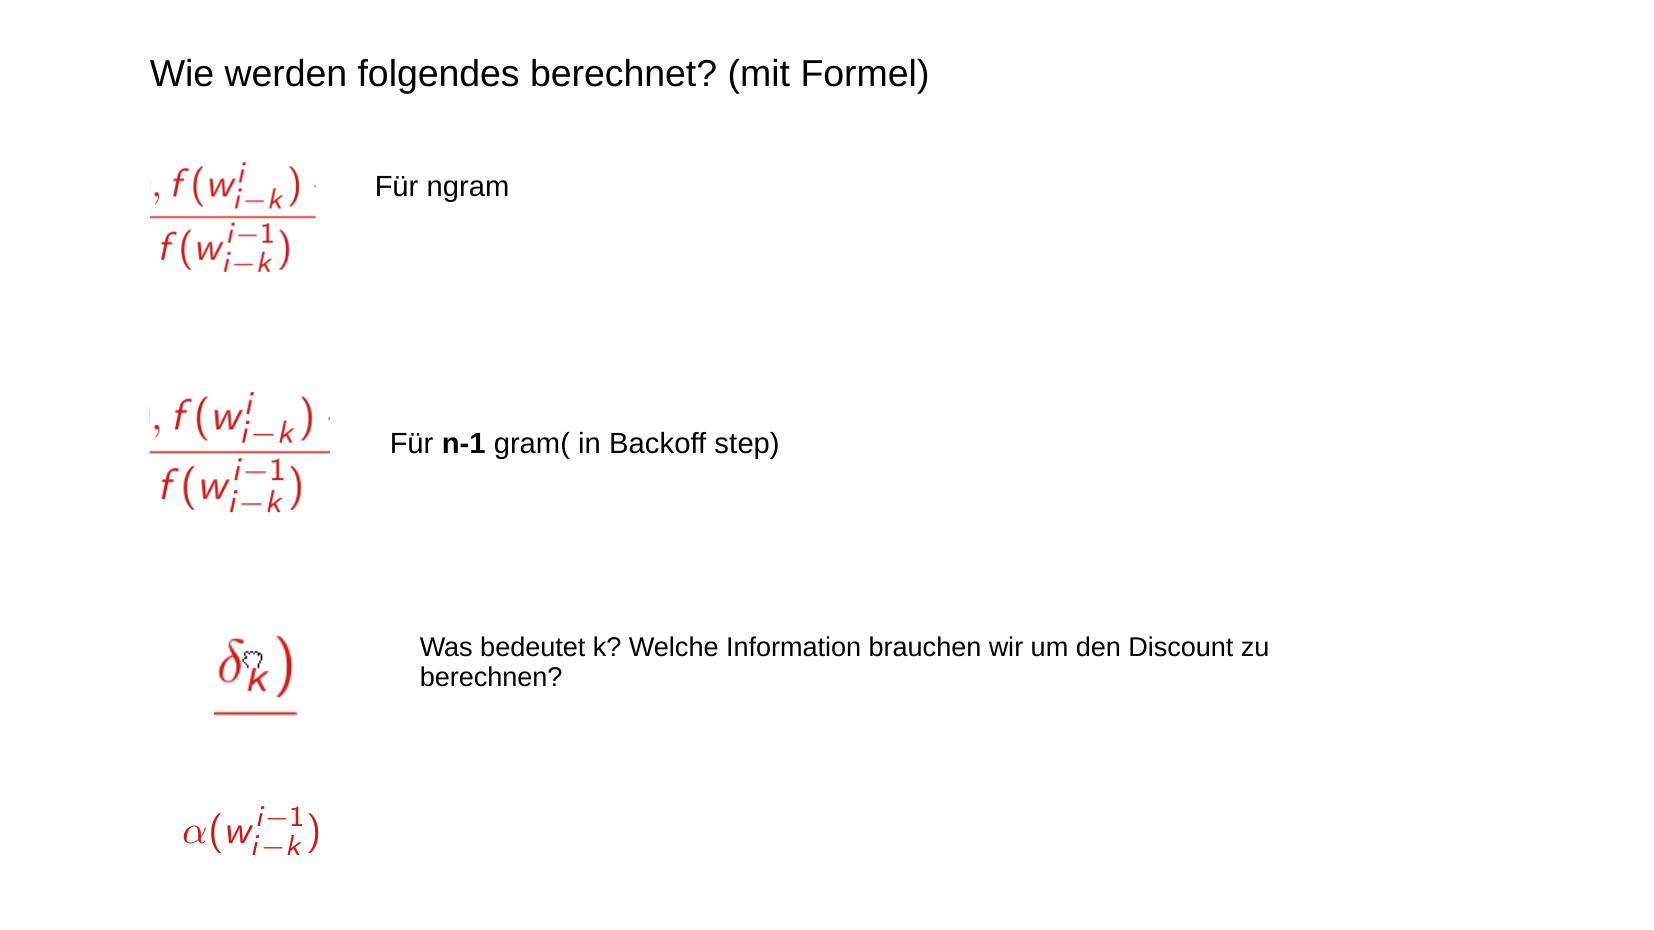

Wie werden folgendes berechnet? (mit Formel)
Für ngram
Für n-1 gram( in Backoff step)
Was bedeutet k? Welche Information brauchen wir um den Discount zu berechnen?